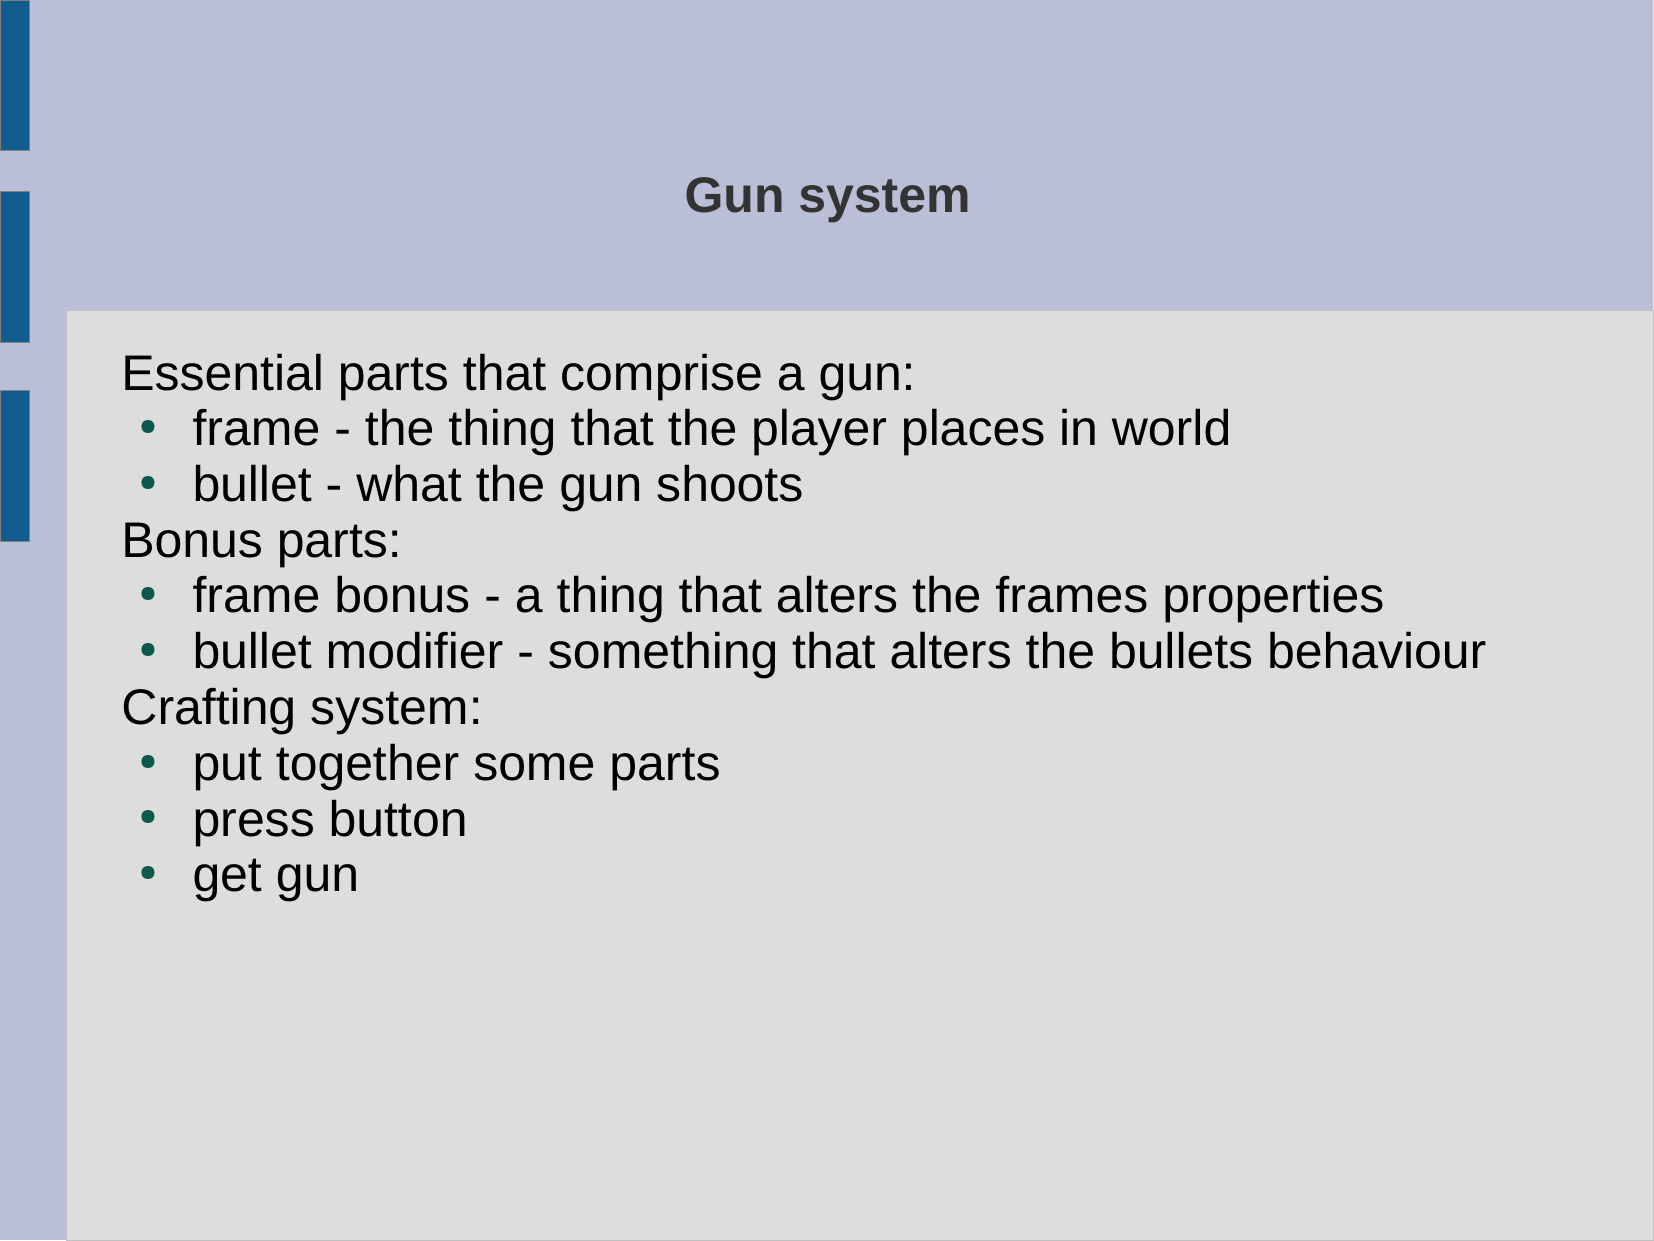

# Gun system
Essential parts that comprise a gun:
frame - the thing that the player places in world
bullet - what the gun shoots
Bonus parts:
frame bonus - a thing that alters the frames properties
bullet modifier - something that alters the bullets behaviour
Crafting system:
put together some parts
press button
get gun